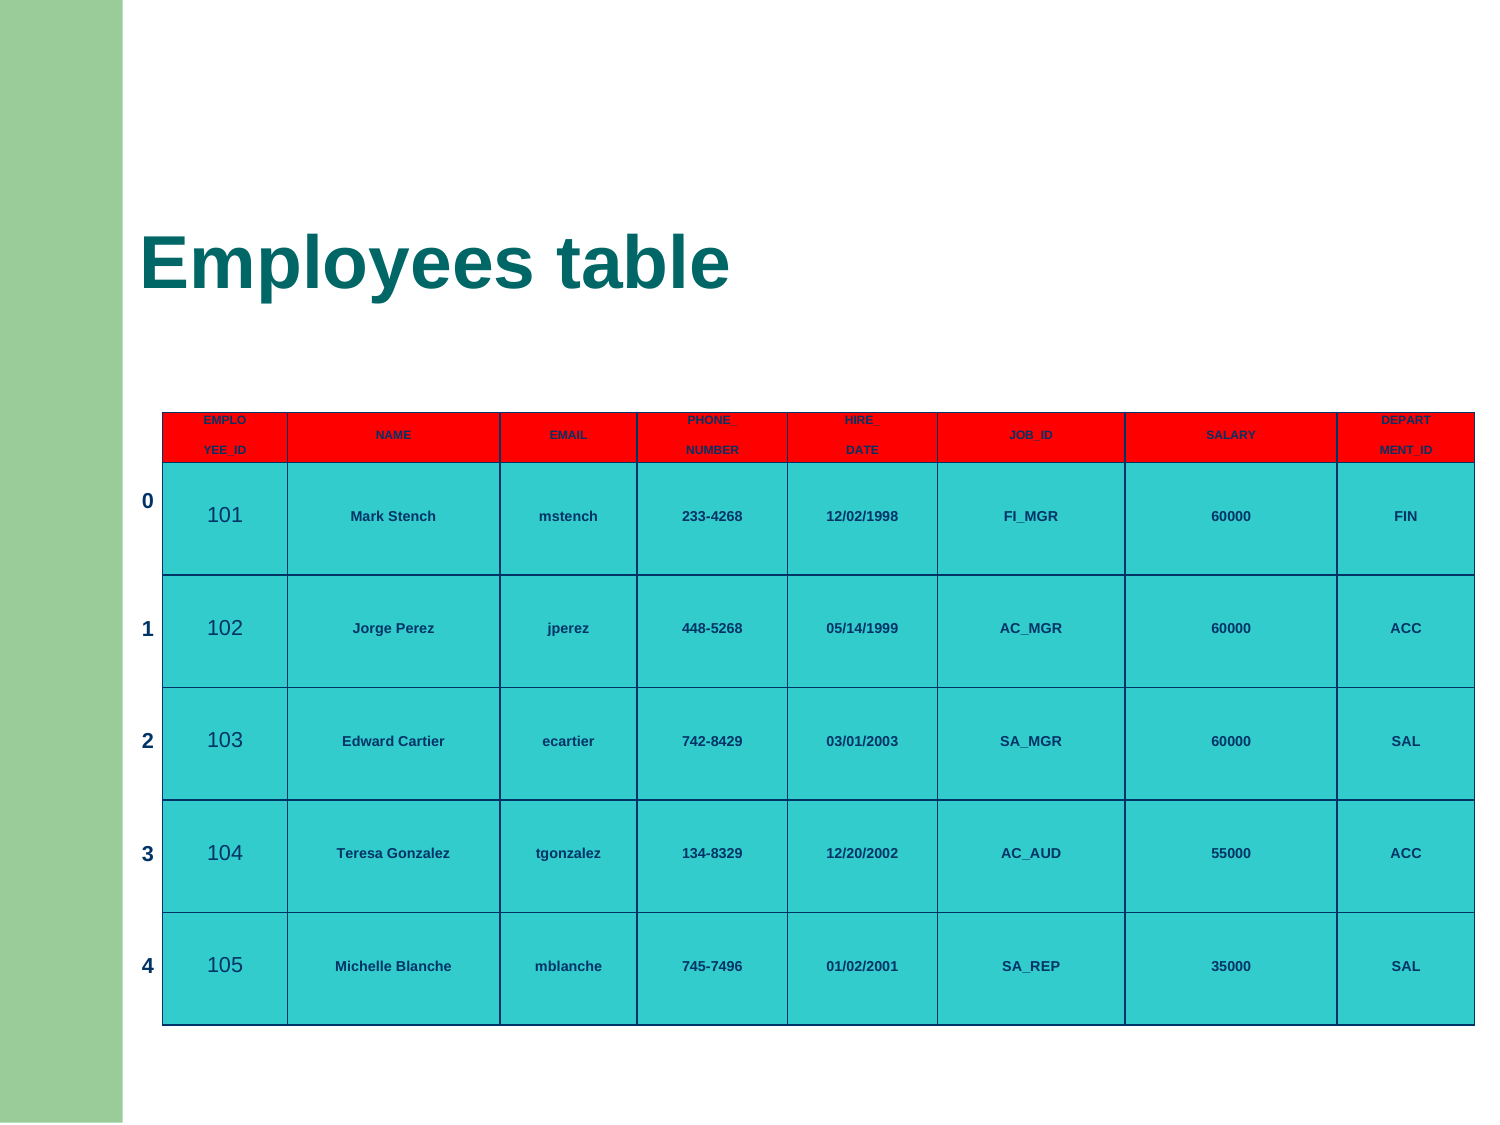

Employees table
EMPLO
YEE_ID
NAME
EMAIL
PHONE_
NUMBER
HIRE_
DATE
JOB_ID
SALARY
DEPART
MENT_ID
101
Mark Stench
mstench
233-4268
12/02/1998
FI_MGR
60000
FIN
0
102
Jorge Perez
jperez
448-5268
05/14/1999
AC_MGR
60000
ACC
1
103
Edward Cartier
ecartier
742-8429
03/01/2003
SA_MGR
60000
SAL
2
104
Teresa Gonzalez
tgonzalez
134-8329
12/20/2002
AC_AUD
55000
ACC
3
105
Michelle Blanche
mblanche
745-7496
01/02/2001
SA_REP
35000
SAL
4